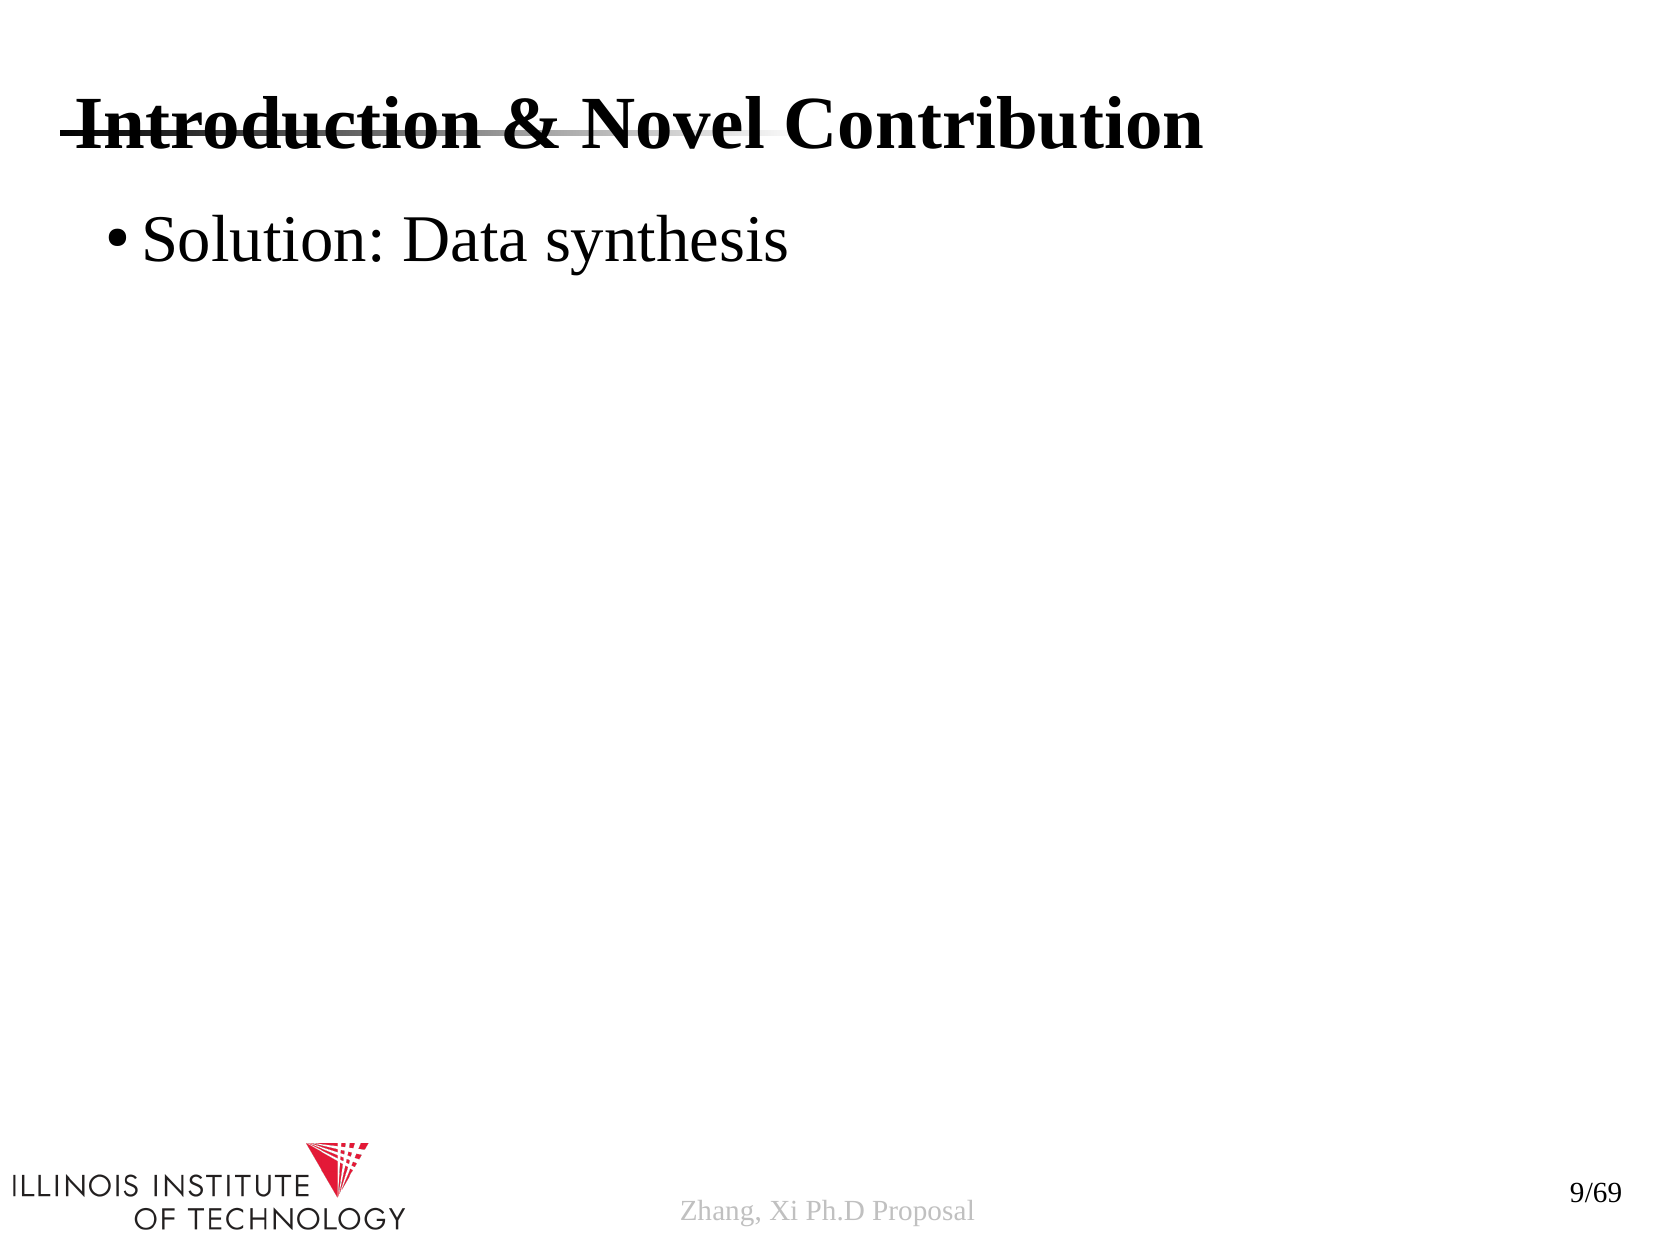

Introduction & Novel Contribution
Solution: Data synthesis
9
Zhang, Xi Ph.D Proposal